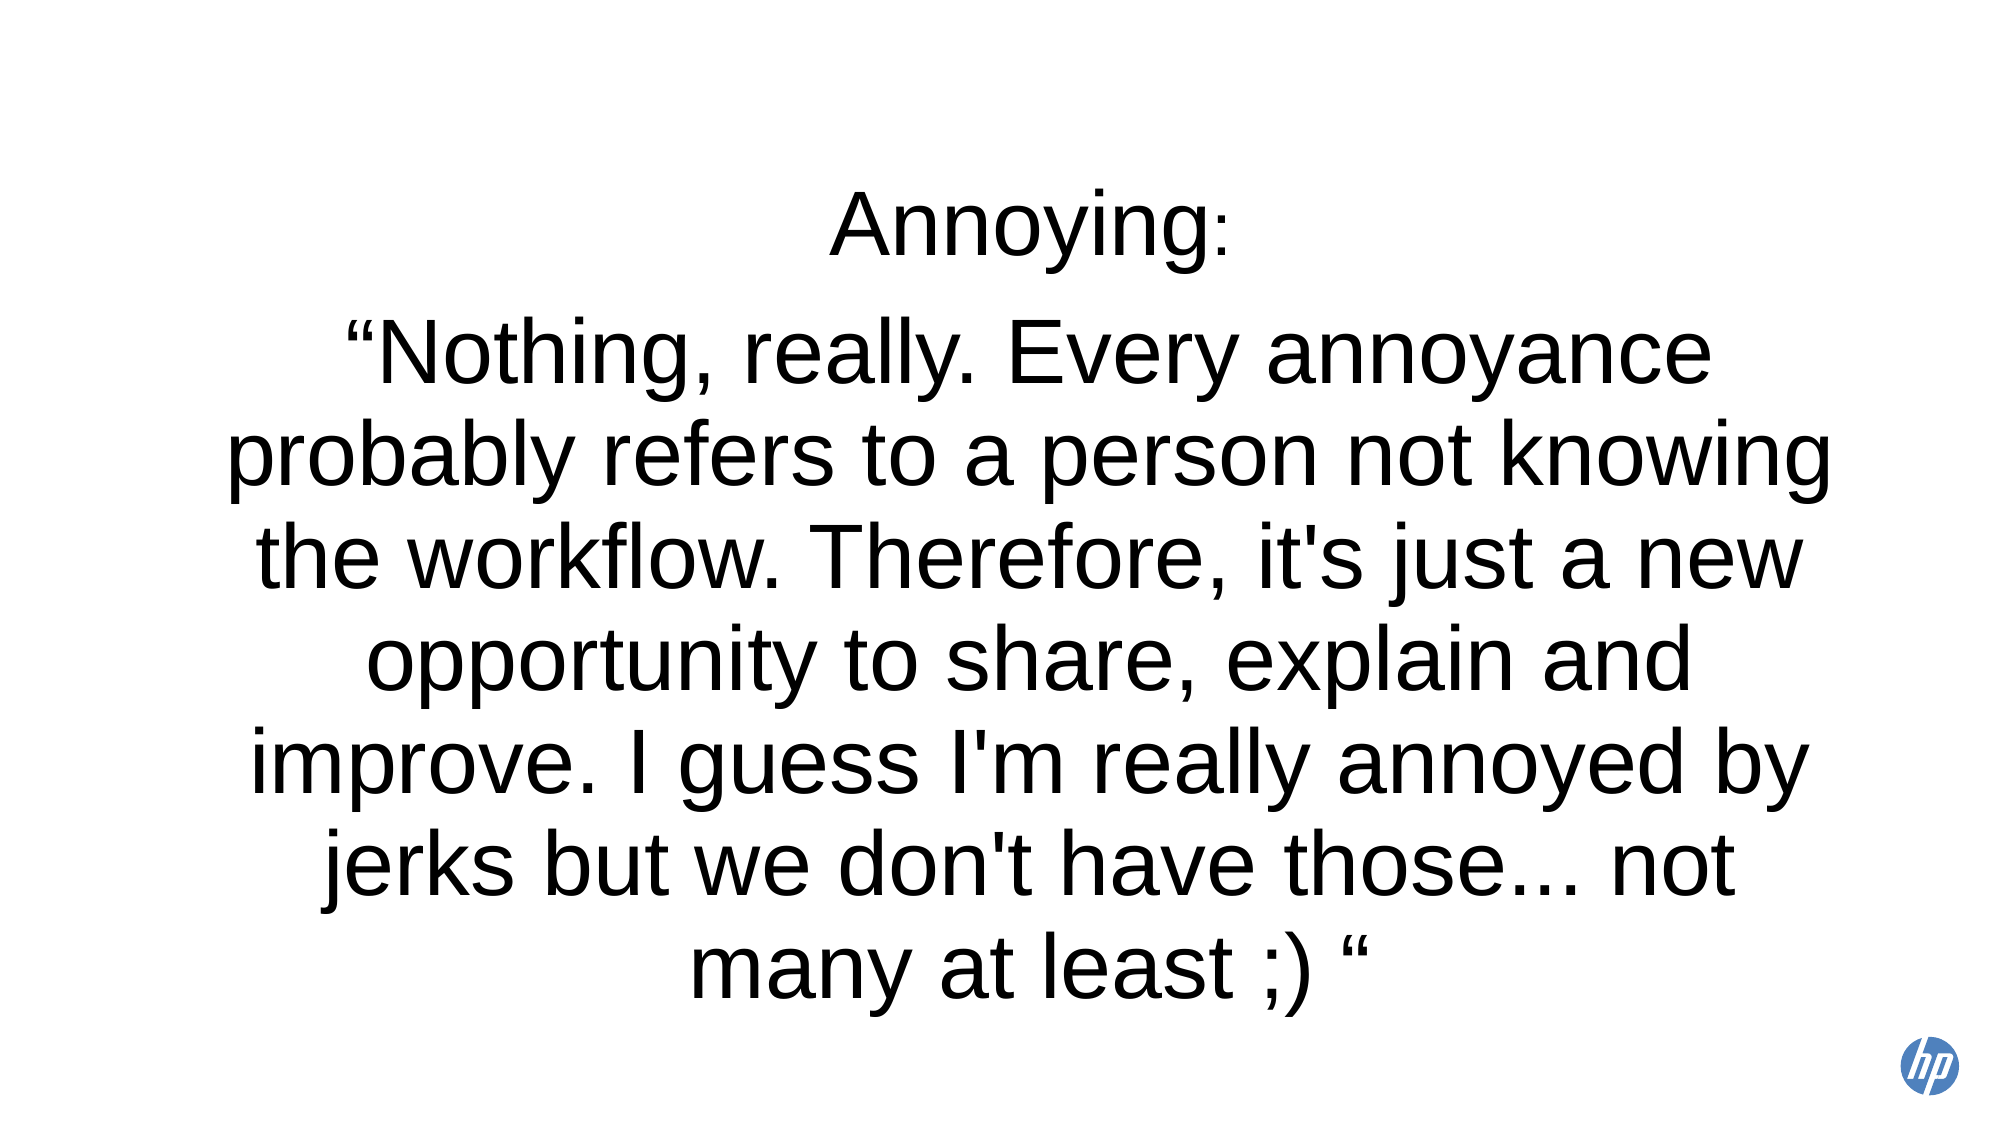

Annoying:
“Nothing, really. Every annoyance probably refers to a person not knowing the workflow. Therefore, it's just a new opportunity to share, explain and improve. I guess I'm really annoyed by jerks but we don't have those... not many at least ;) “